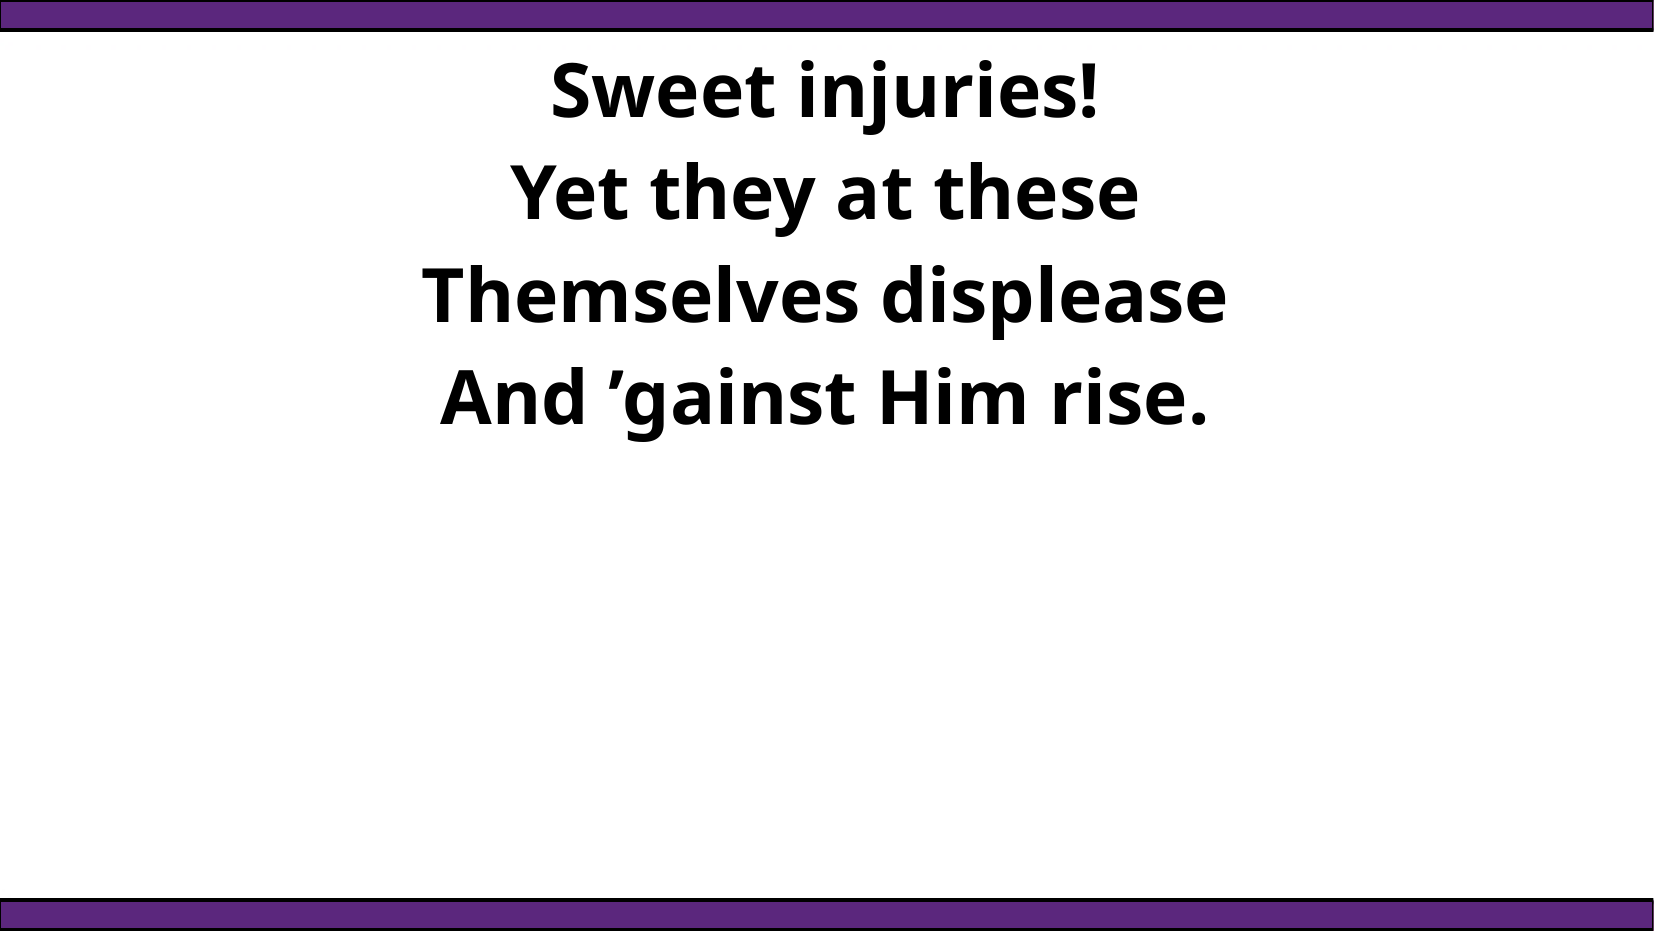

Sweet injuries!
Yet they at these
Themselves displease
And ’gainst Him rise.